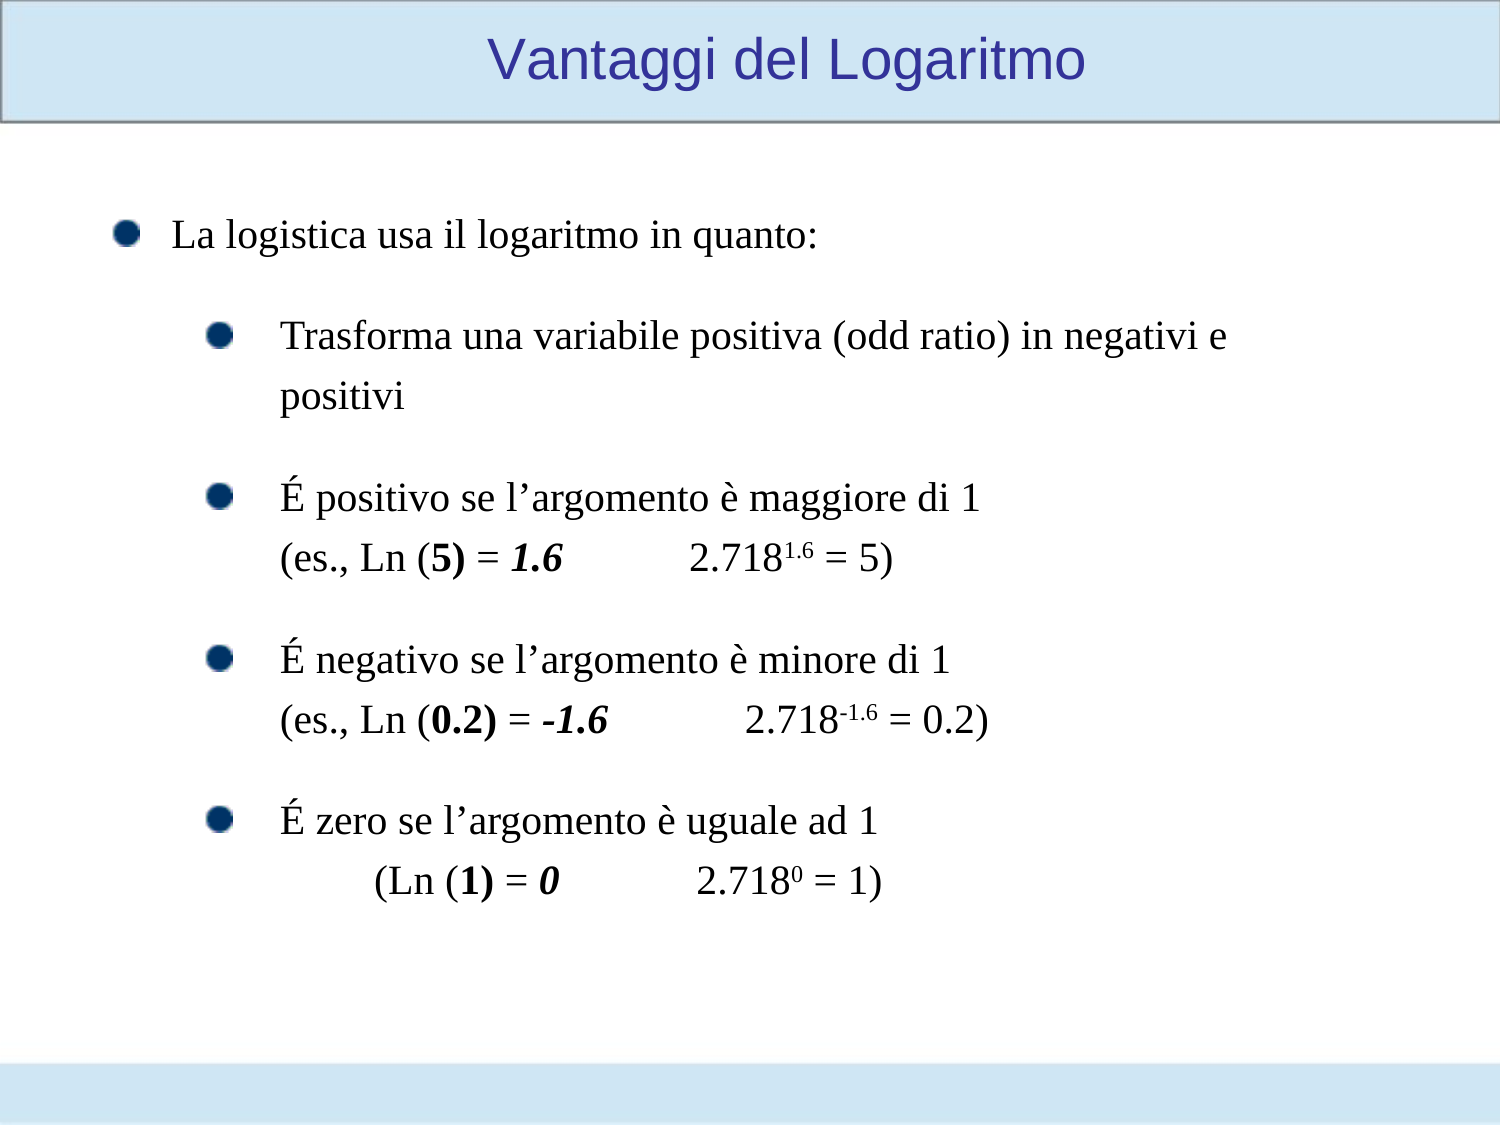

# Vantaggi del Logaritmo
La logistica usa il logaritmo in quanto:
Trasforma una variabile positiva (odd ratio) in negativi e positivi
É positivo se l’argomento è maggiore di 1
(es., Ln (5) = 1.6 2.7181.6 = 5)
É negativo se l’argomento è minore di 1
(es., Ln (0.2) = -1.6 2.718-1.6 = 0.2)
É zero se l’argomento è uguale ad 1
 (Ln (1) = 0 2.7180 = 1)